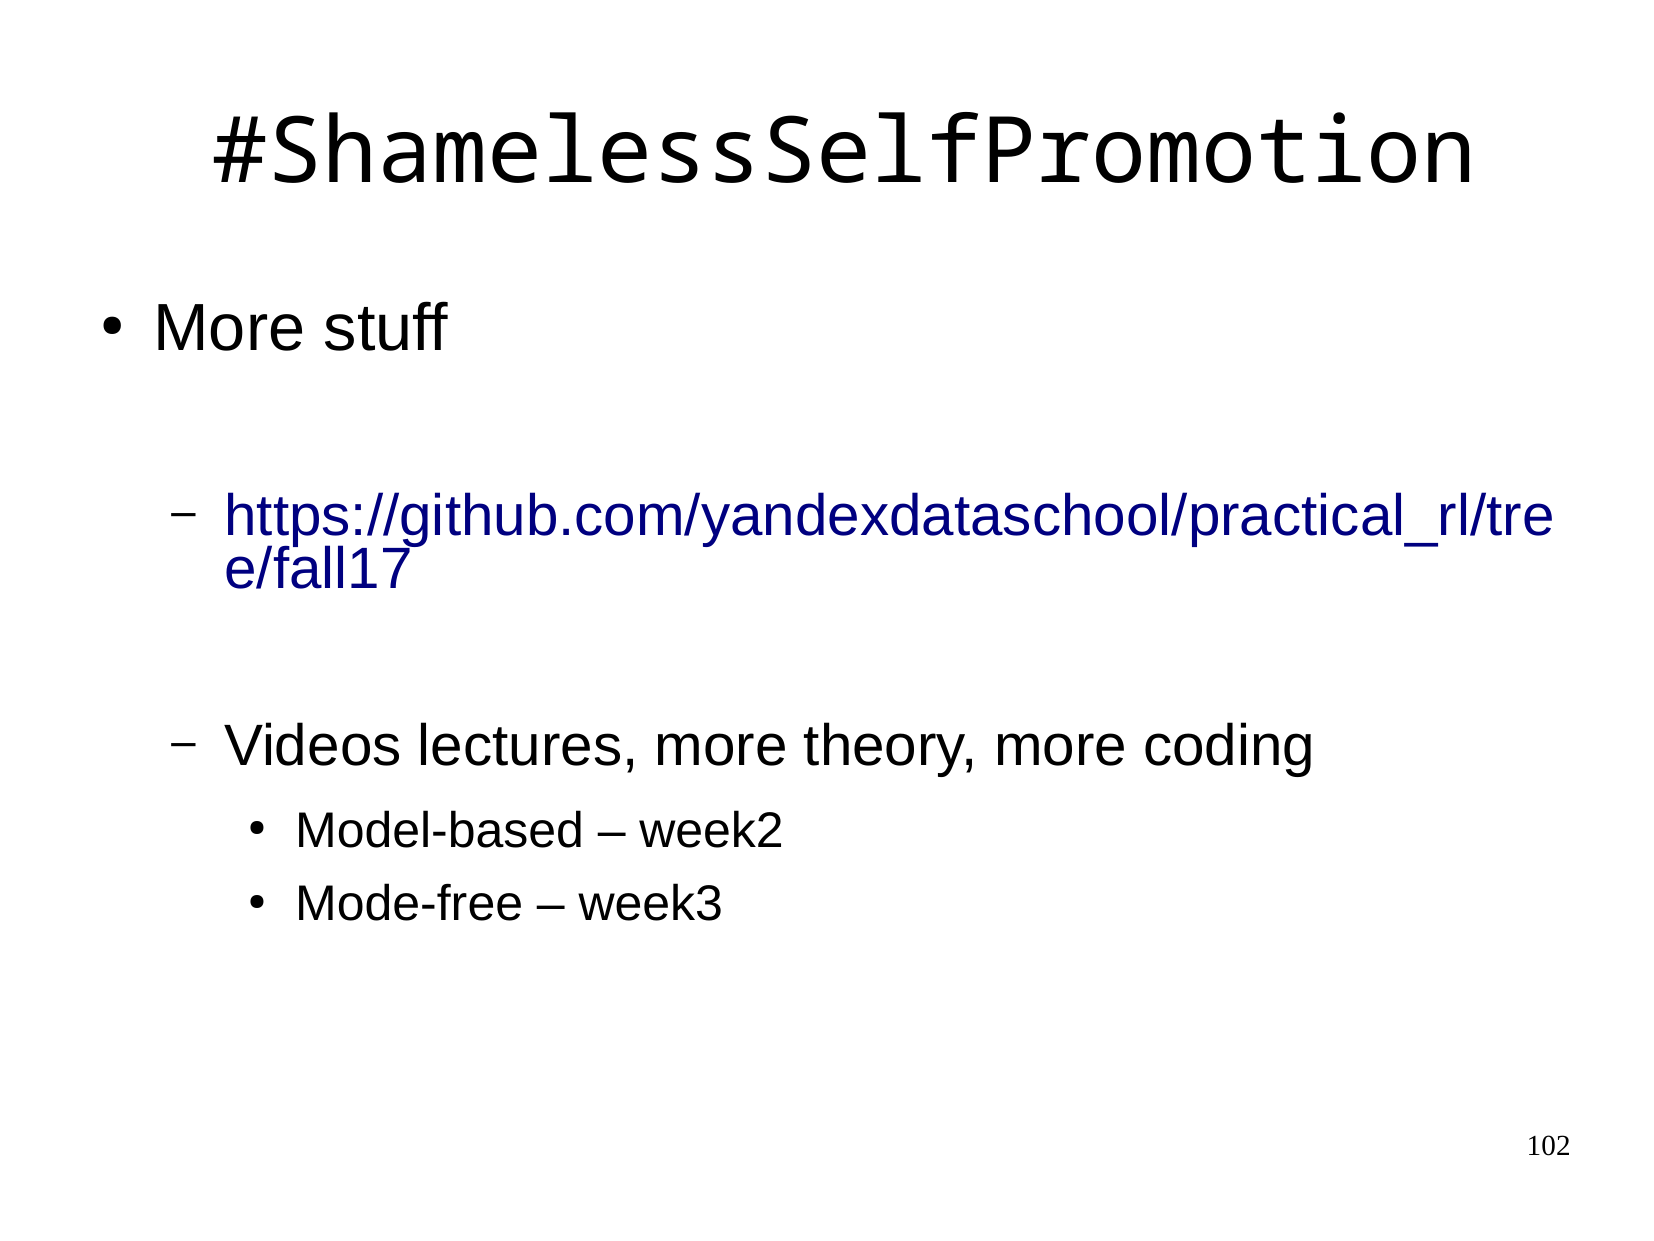

#ShamelessSelfPromotion
# More stuff
https://github.com/yandexdataschool/practical_rl/tree/fall17
Videos lectures, more theory, more coding
Model-based – week2
Mode-free – week3
102